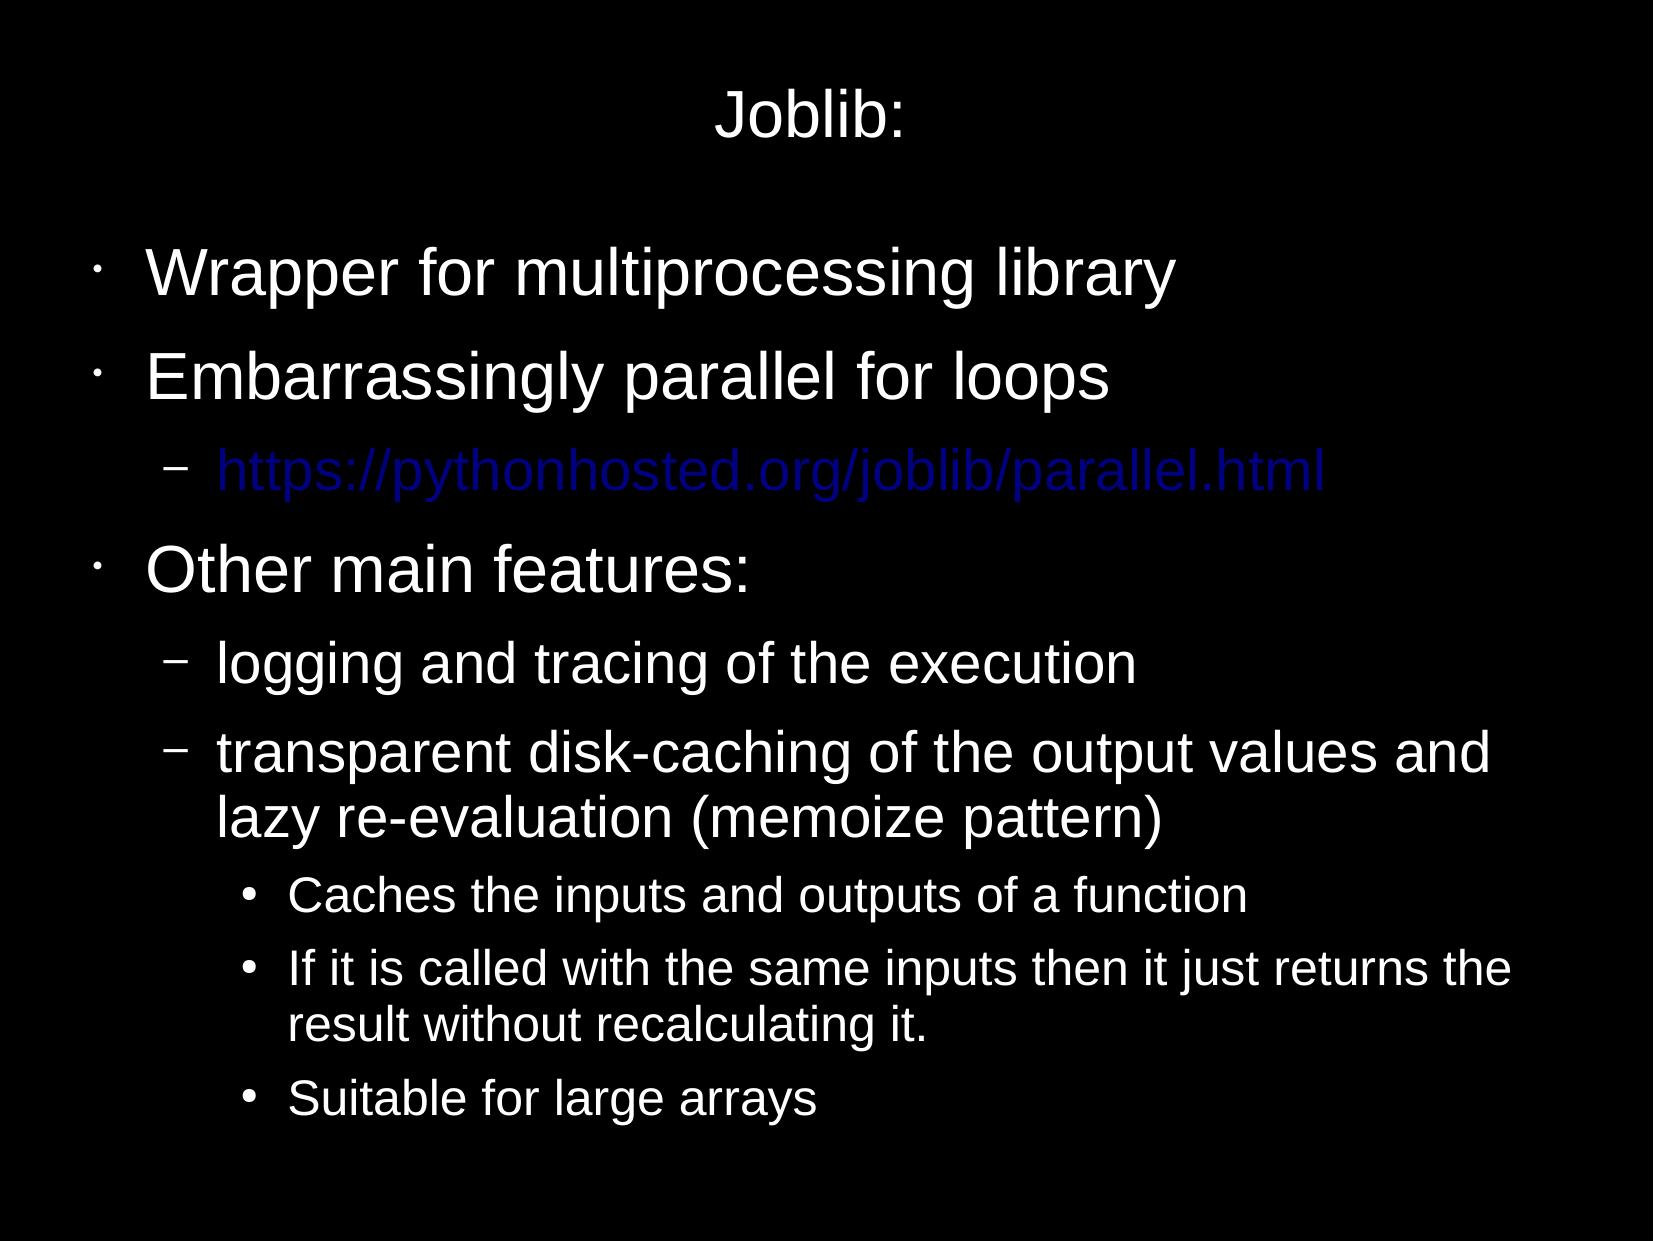

# Joblib:
Wrapper for multiprocessing library
Embarrassingly parallel for loops
https://pythonhosted.org/joblib/parallel.html
Other main features:
logging and tracing of the execution
transparent disk-caching of the output values and lazy re-evaluation (memoize pattern)
Caches the inputs and outputs of a function
If it is called with the same inputs then it just returns the result without recalculating it.
Suitable for large arrays